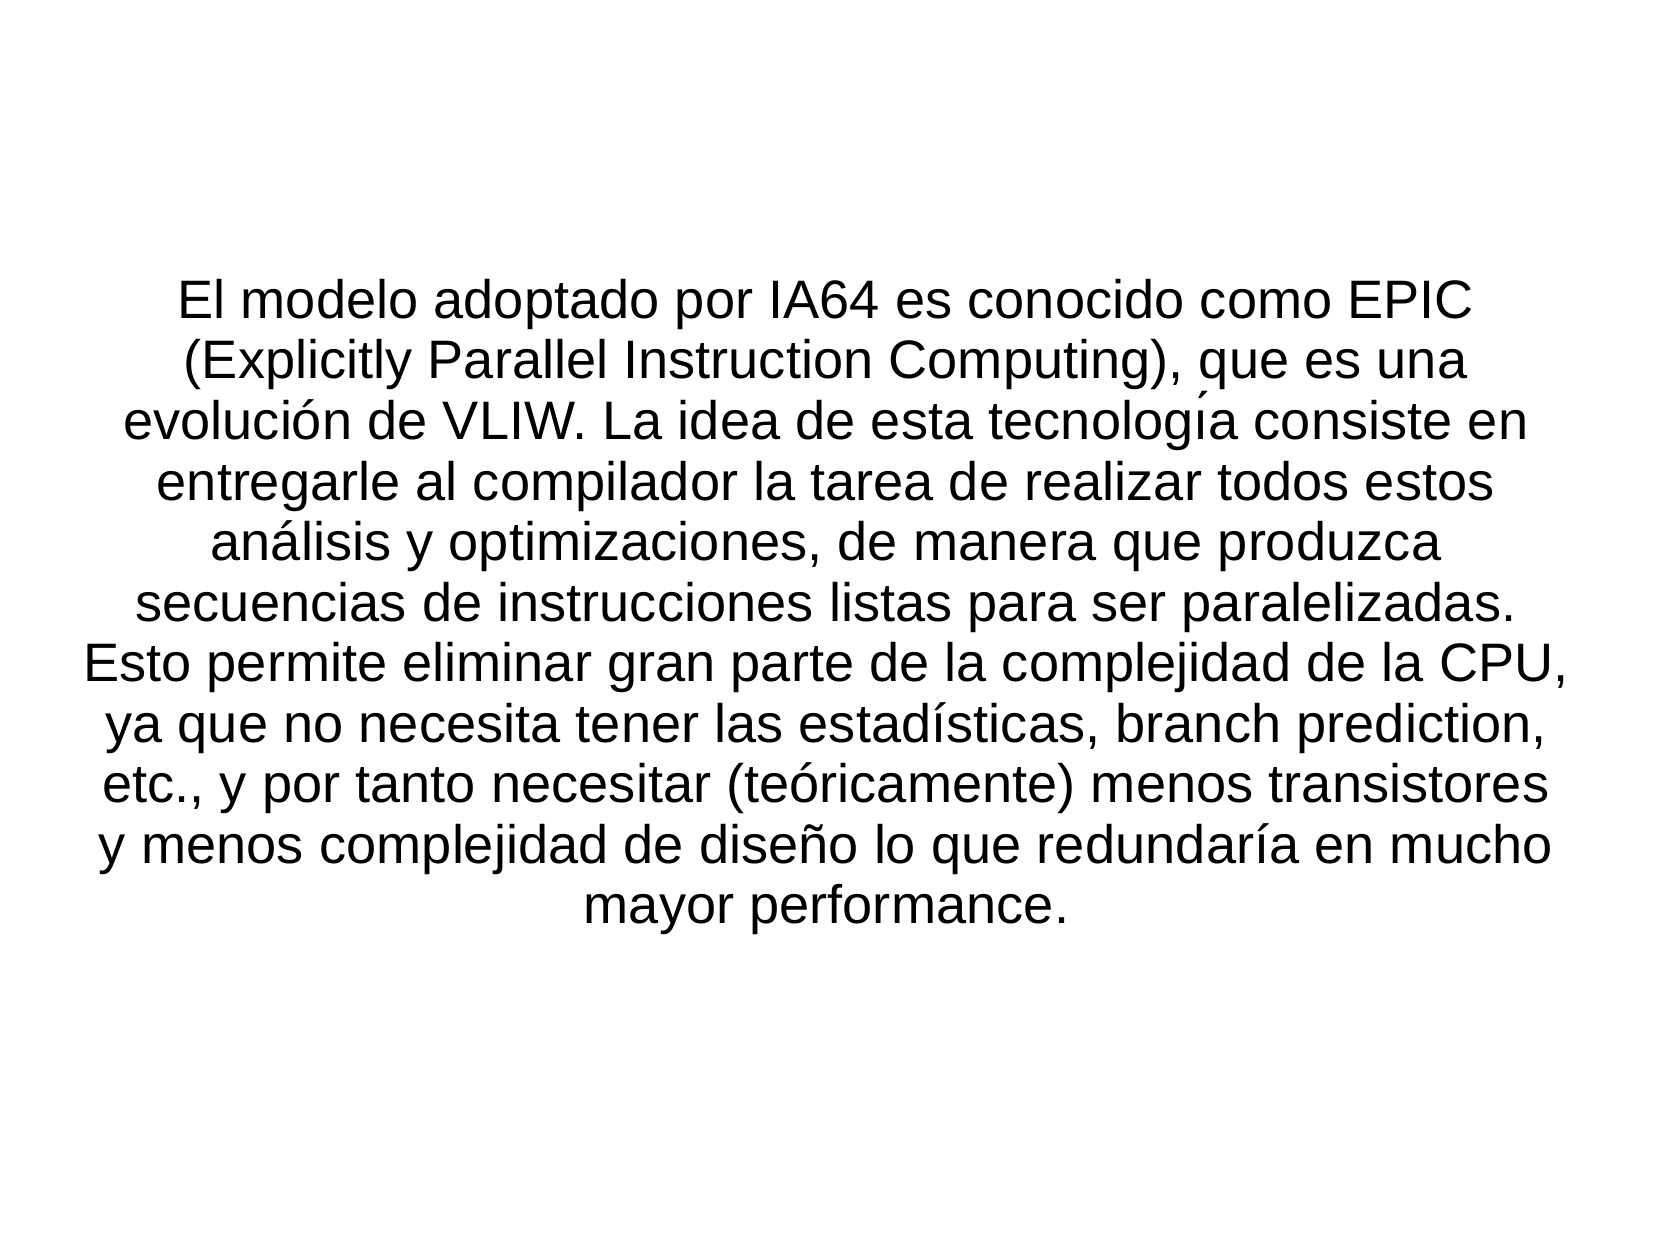

# El modelo adoptado por IA64 es conocido como EPIC (Explicitly Parallel Instruction Computing), que es una evolución de VLIW. La idea de esta tecnologı́a consiste en entregarle al compilador la tarea de realizar todos estos análisis y optimizaciones, de manera que produzca secuencias de instrucciones listas para ser paralelizadas. Esto permite eliminar gran parte de la complejidad de la CPU, ya que no necesita tener las estadísticas, branch prediction, etc., y por tanto necesitar (teóricamente) menos transistores y menos complejidad de diseño lo que redundaría en mucho mayor performance.